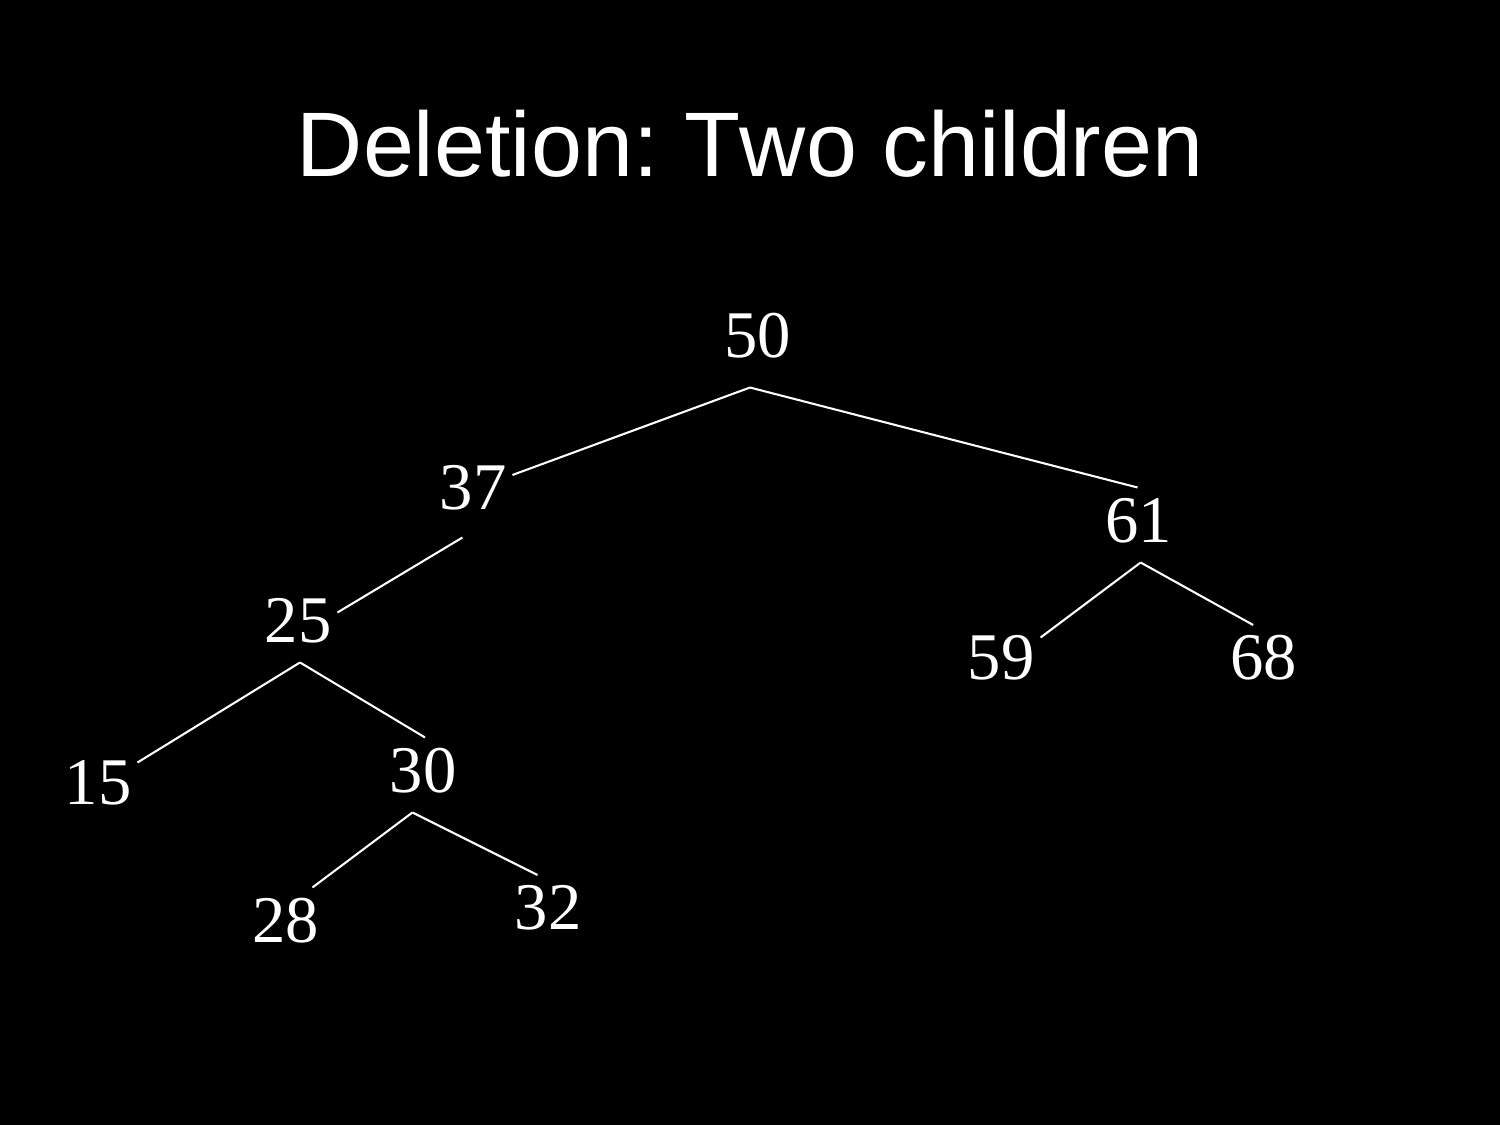

# Deletion: Two children
50
37
61
25
59
68
30
15
32
28